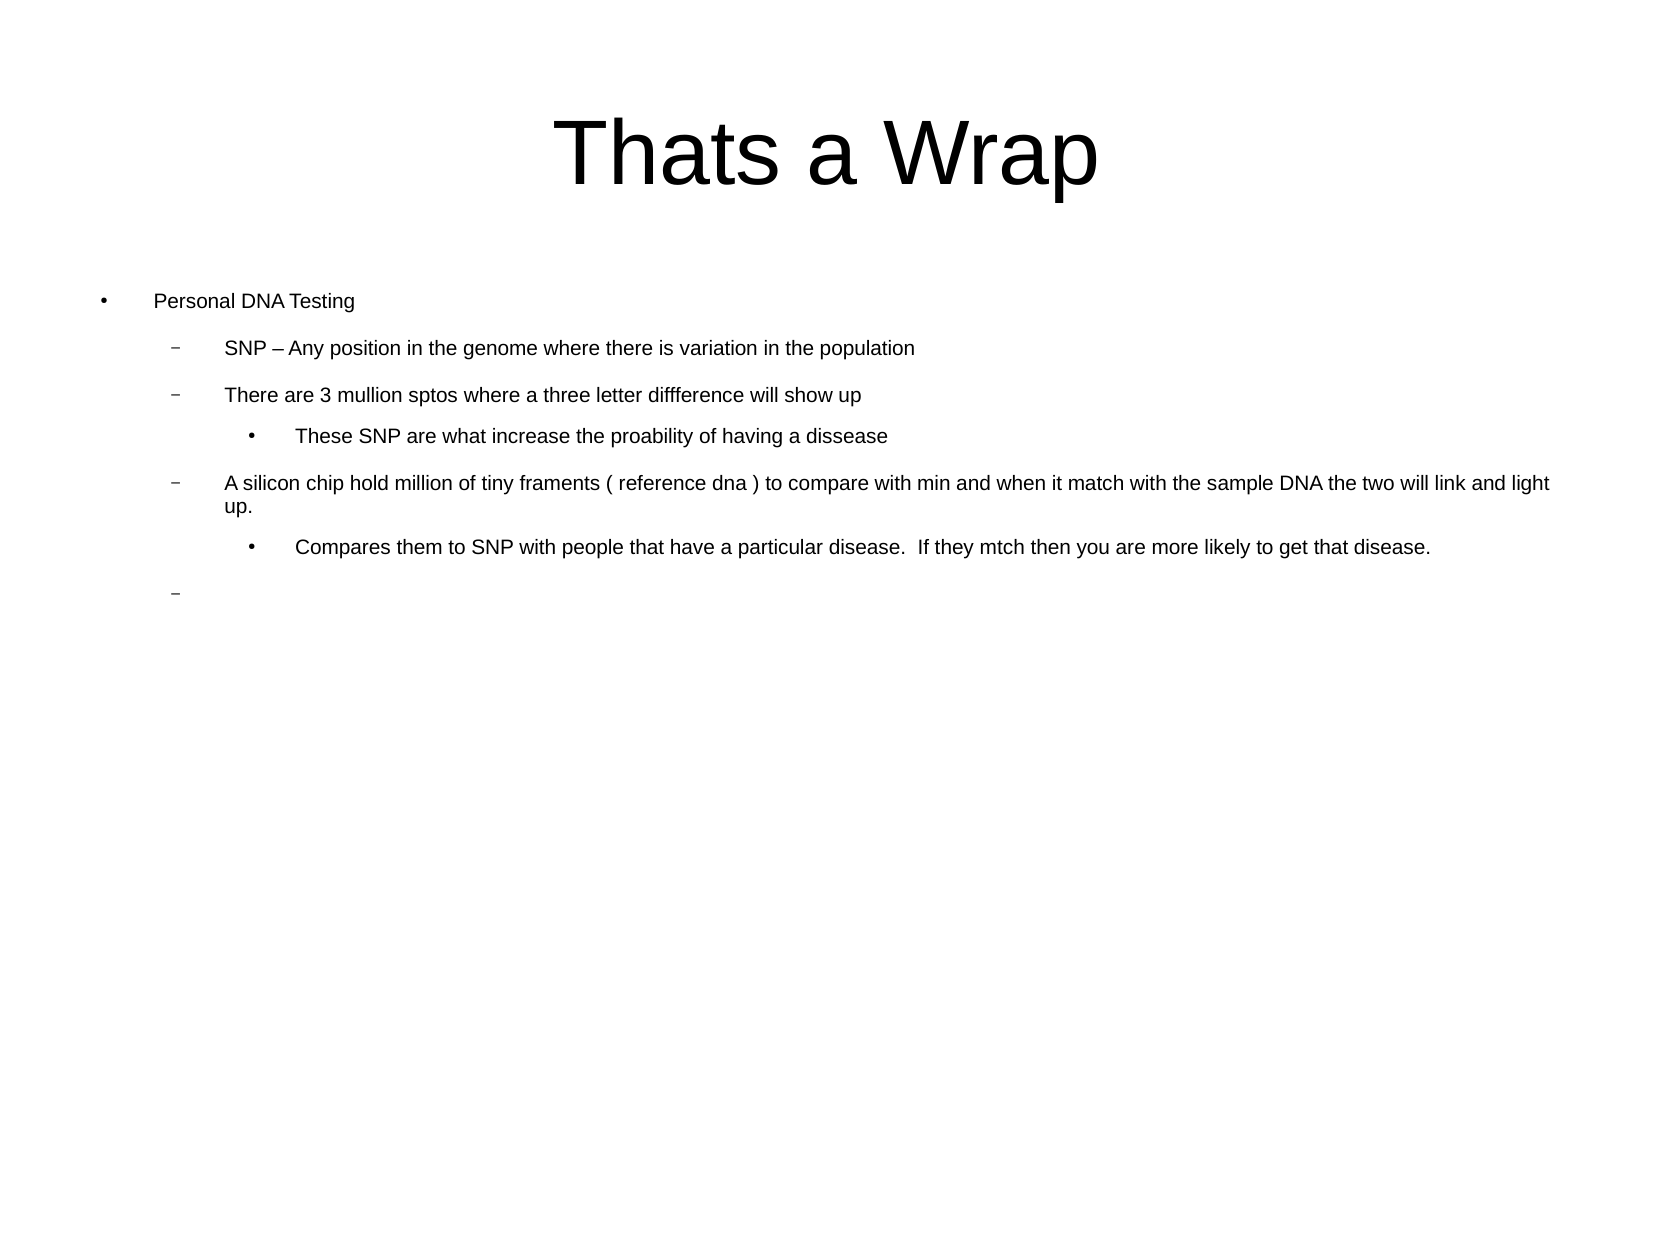

# Thats a Wrap
Personal DNA Testing
SNP – Any position in the genome where there is variation in the population
There are 3 mullion sptos where a three letter diffference will show up
These SNP are what increase the proability of having a dissease
A silicon chip hold million of tiny framents ( reference dna ) to compare with min and when it match with the sample DNA the two will link and light up.
Compares them to SNP with people that have a particular disease. If they mtch then you are more likely to get that disease.